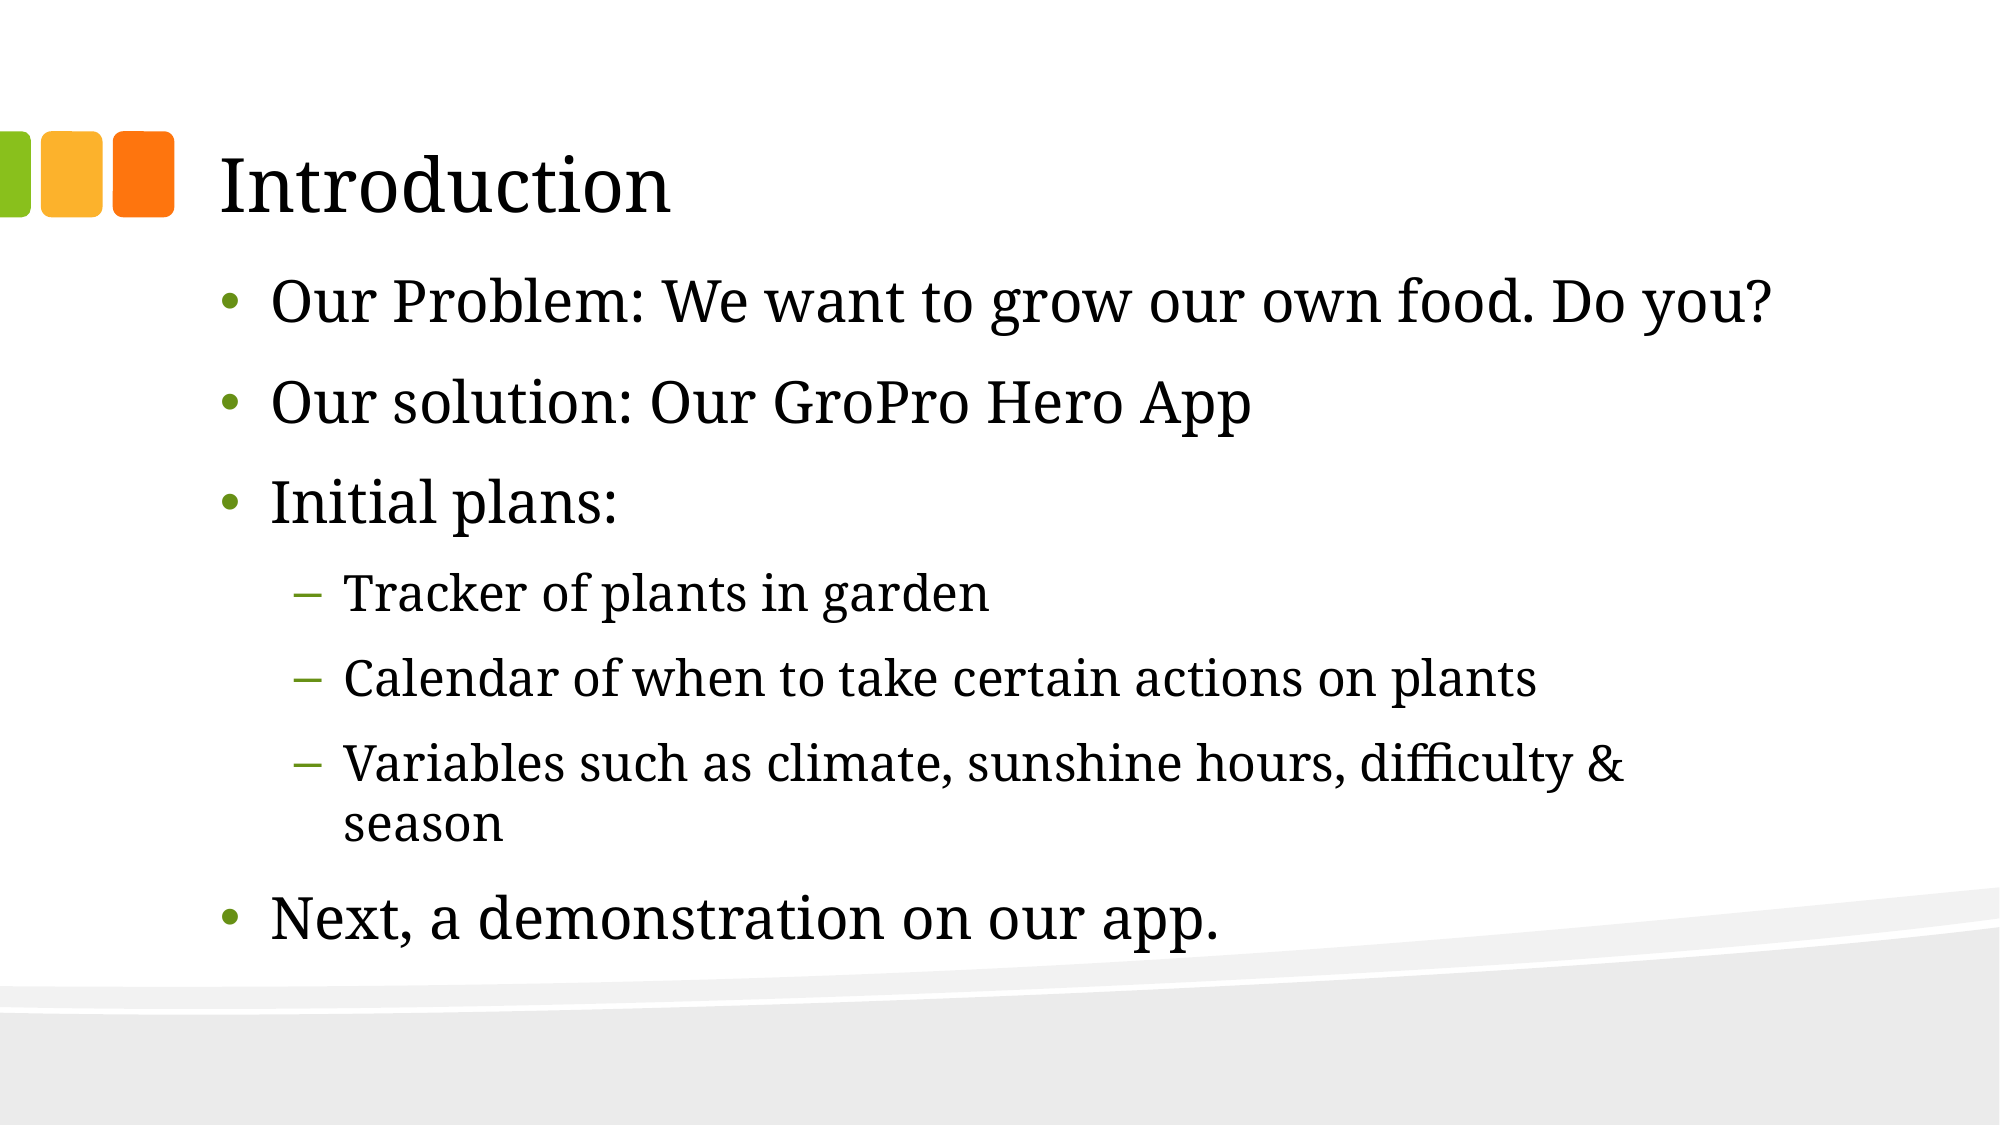

# Introduction
Our Problem: We want to grow our own food. Do you?
Our solution: Our GroPro Hero App
Initial plans:
Tracker of plants in garden
Calendar of when to take certain actions on plants
Variables such as climate, sunshine hours, difficulty & season
Next, a demonstration on our app.